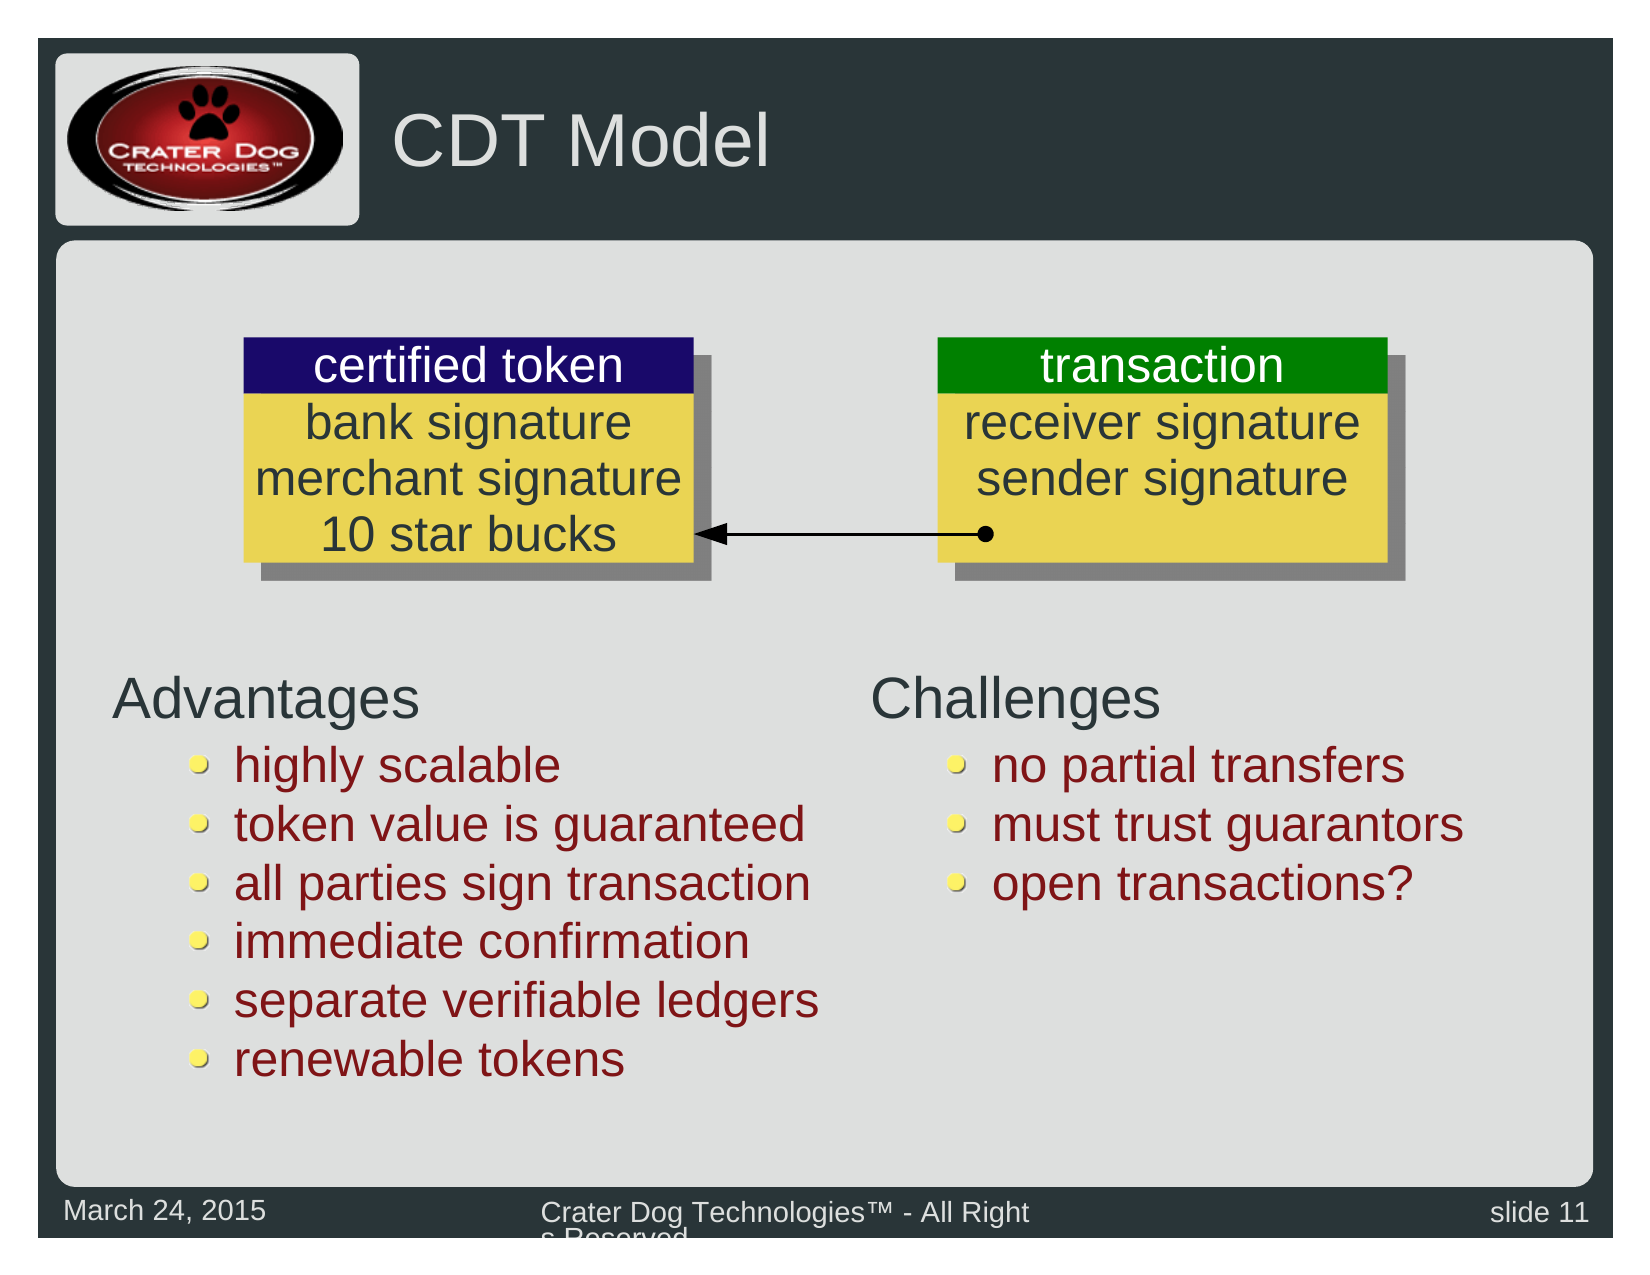

# CDT Model
certified token
transaction
bank signature
receiver signature
merchant signature
sender signature
10 star bucks
Advantages
highly scalable
token value is guaranteed
all parties sign transaction
immediate confirmation
separate verifiable ledgers
renewable tokens
Challenges
no partial transfers
must trust guarantors
open transactions?
Crater Dog Technologies™ - All Rights Reserved
11